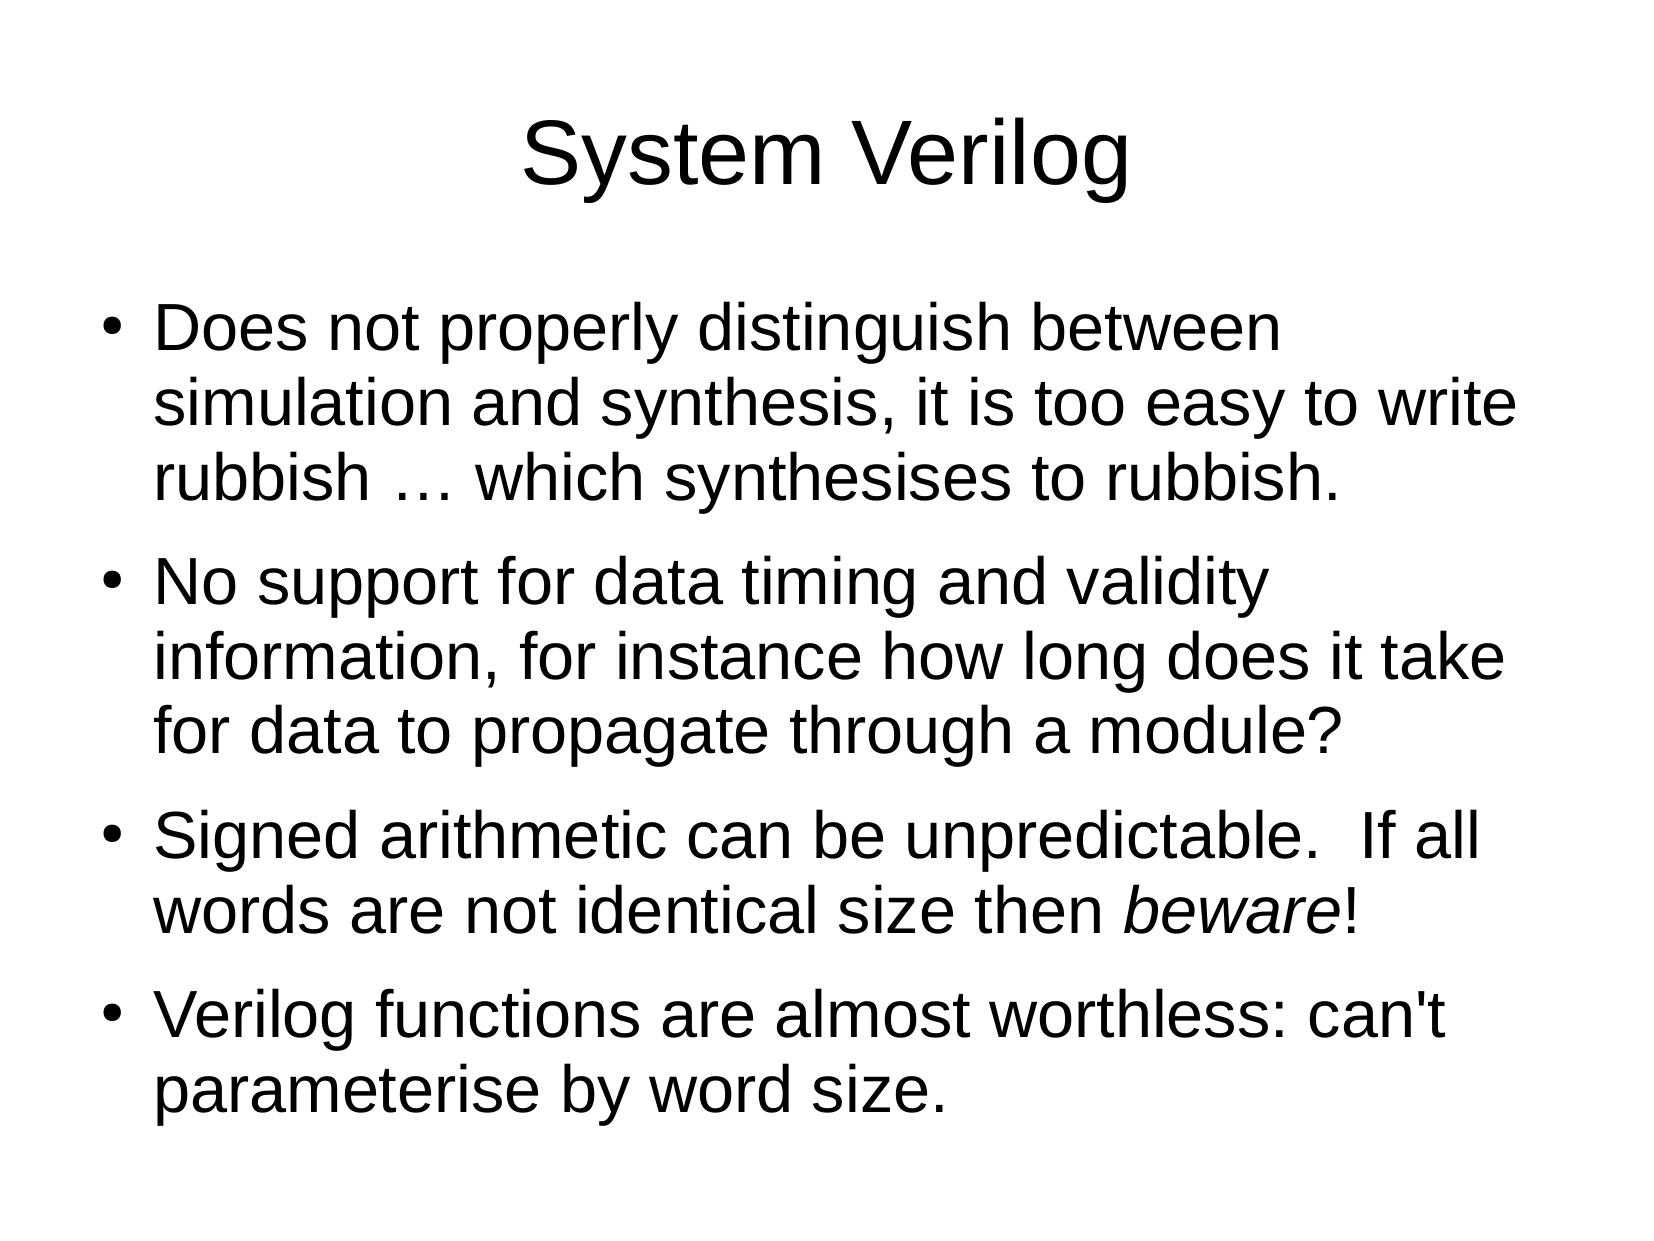

# System Verilog
Does not properly distinguish between simulation and synthesis, it is too easy to write rubbish … which synthesises to rubbish.
No support for data timing and validity information, for instance how long does it take for data to propagate through a module?
Signed arithmetic can be unpredictable. If all words are not identical size then beware!
Verilog functions are almost worthless: can't parameterise by word size.